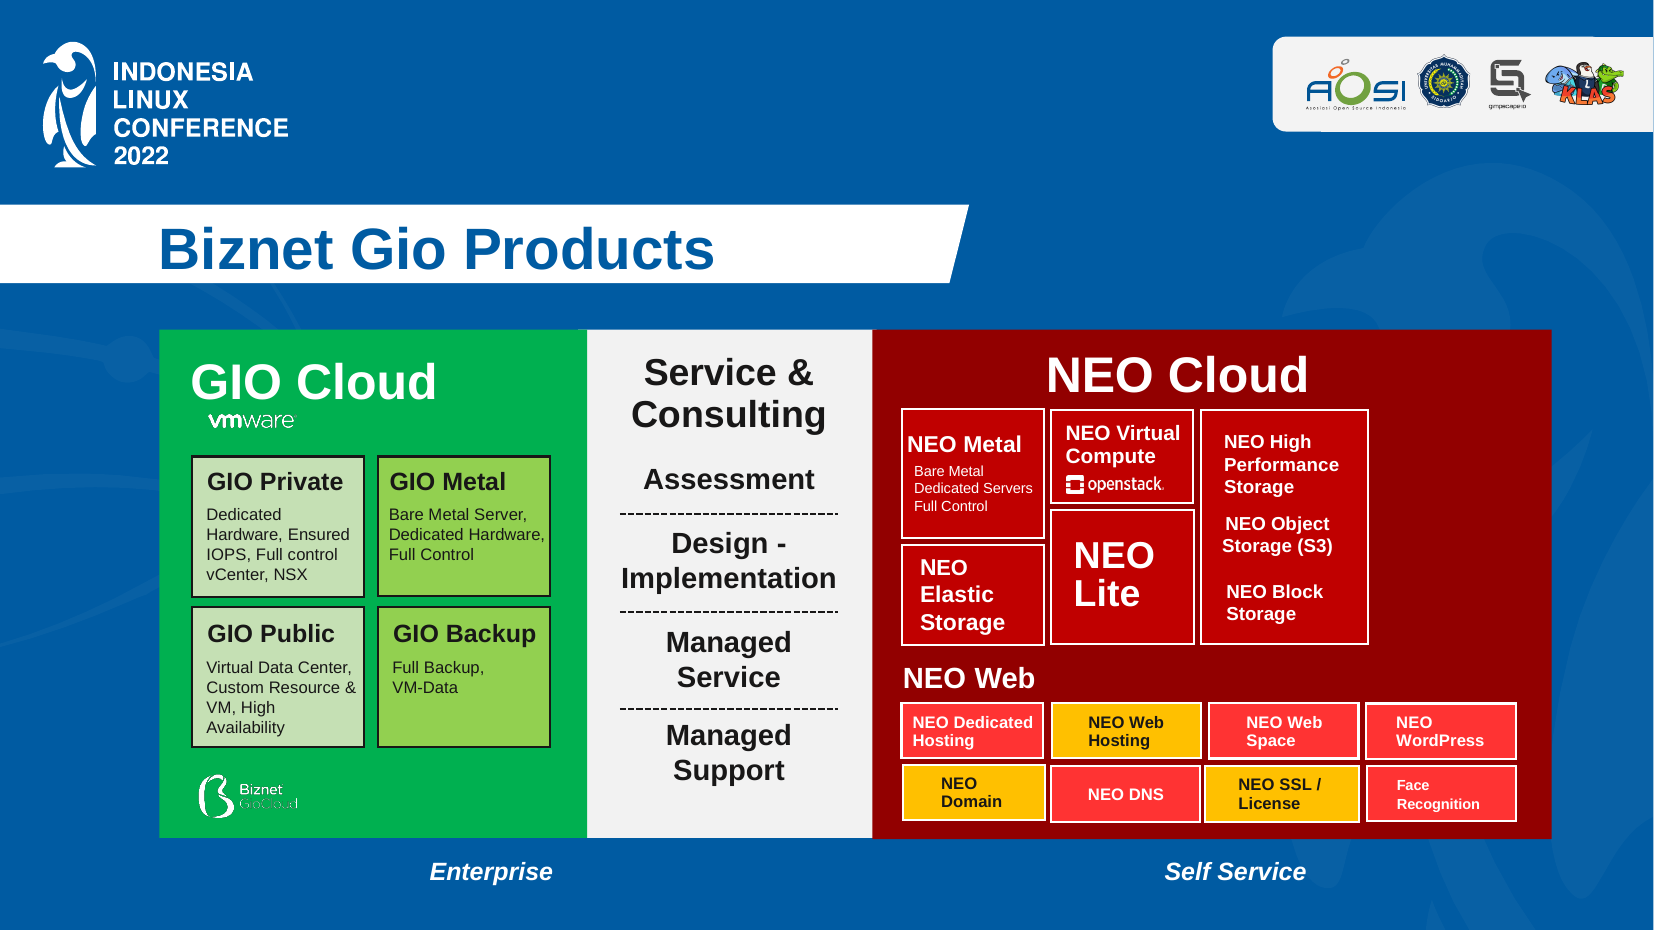

Biznet Gio Products
NEO Cloud
GIO Cloud
Service &
Consulting
NEO Metal
Bare Metal Dedicated Servers
Full Control
NEO Virtual
Compute
NEO High Performance Storage
NEO Object Storage (S3)
NEO Block Storage
Assessment
GIO Private
GIO Metal
Dedicated Hardware, Ensured IOPS, Full control vCenter, NSX
Bare Metal Server, Dedicated Hardware, Full Control
NEO
Lite
Design - Implementation
NEO Elastic Storage
GIO Public
GIO Backup
Managed Service
Virtual Data Center, Custom Resource & VM, High Availability
Full Backup,
VM-Data
NEO Web
NEO Web Hosting
NEO Web Space
NEO Dedicated Hosting
NEO WordPress
Managed Support
NEO Domain
Face Recognition
NEO DNS
NEO SSL / License
Enterprise
Self Service